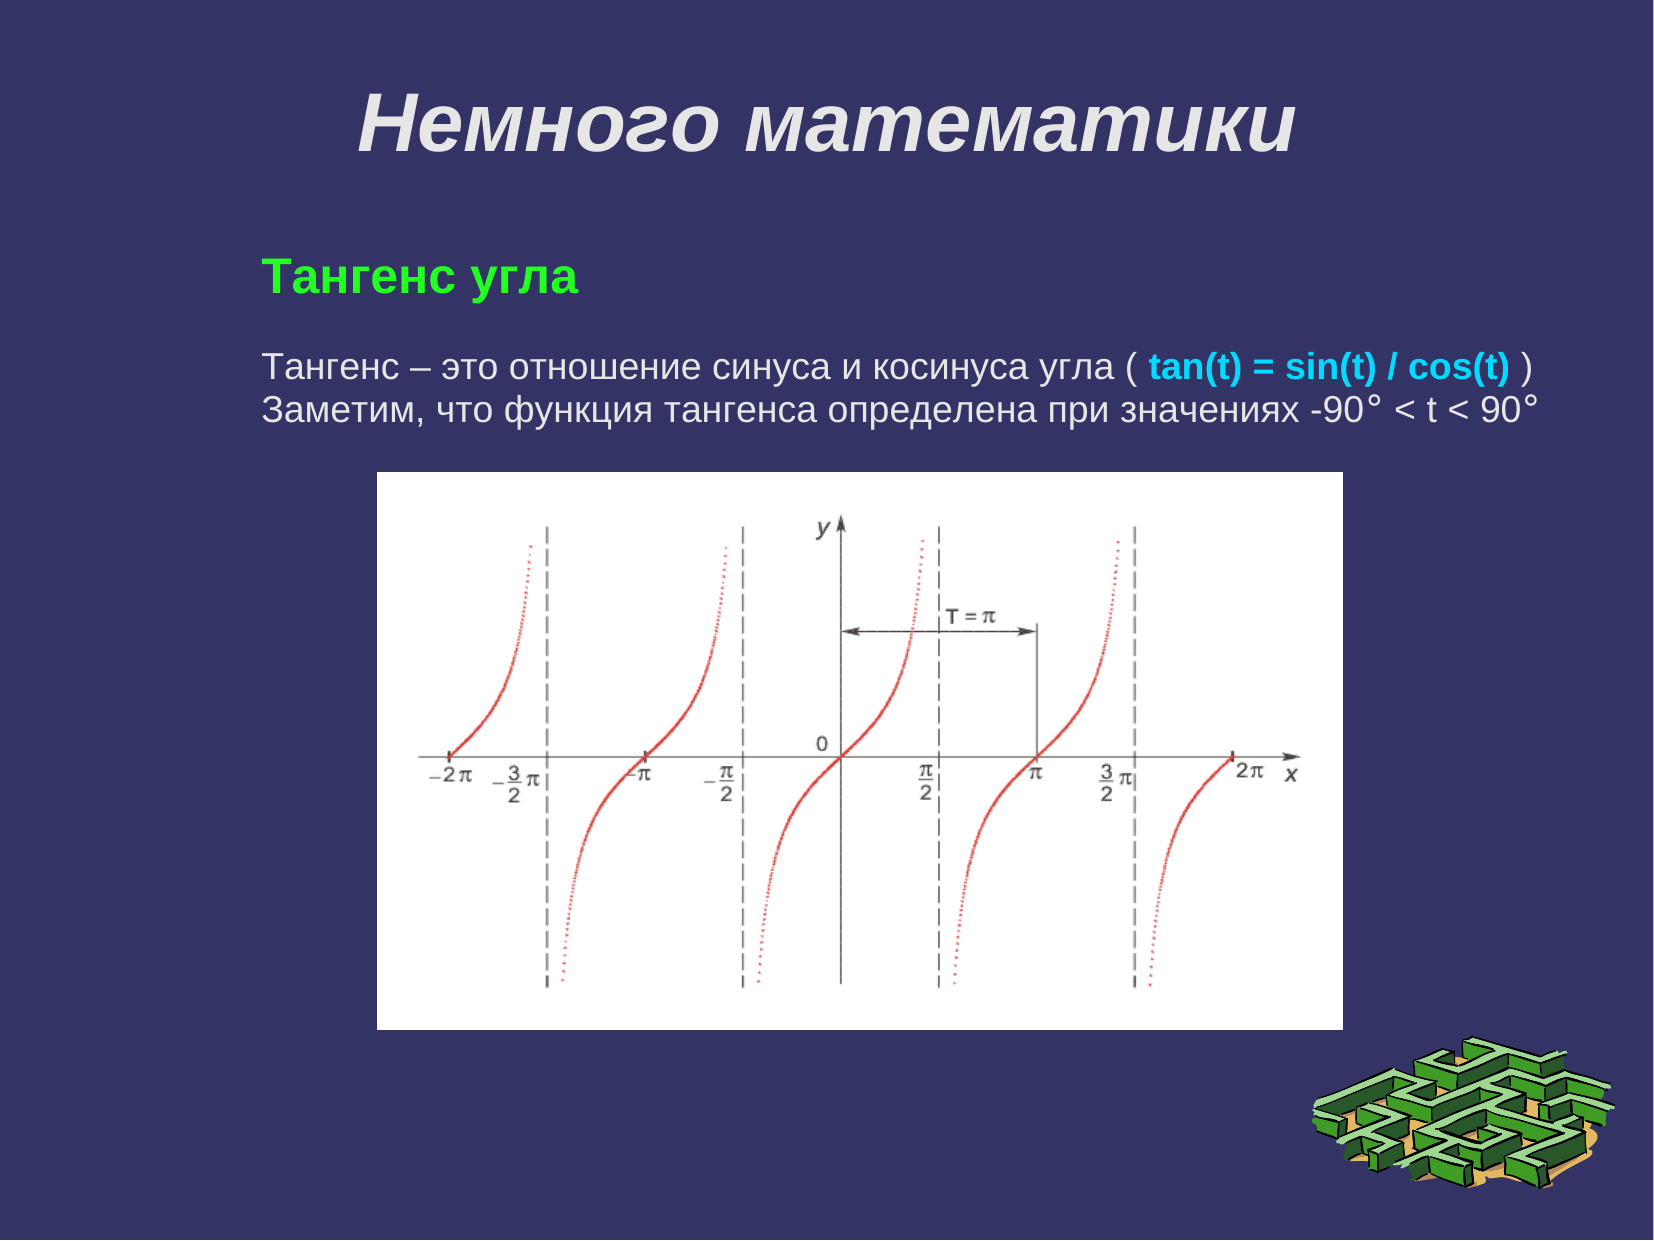

# Немного математики
Тангенс угла
Тангенс – это отношение синуса и косинуса угла ( tan(t) = sin(t) / cos(t) )
Заметим, что функция тангенса определена при значениях -90° < t < 90°